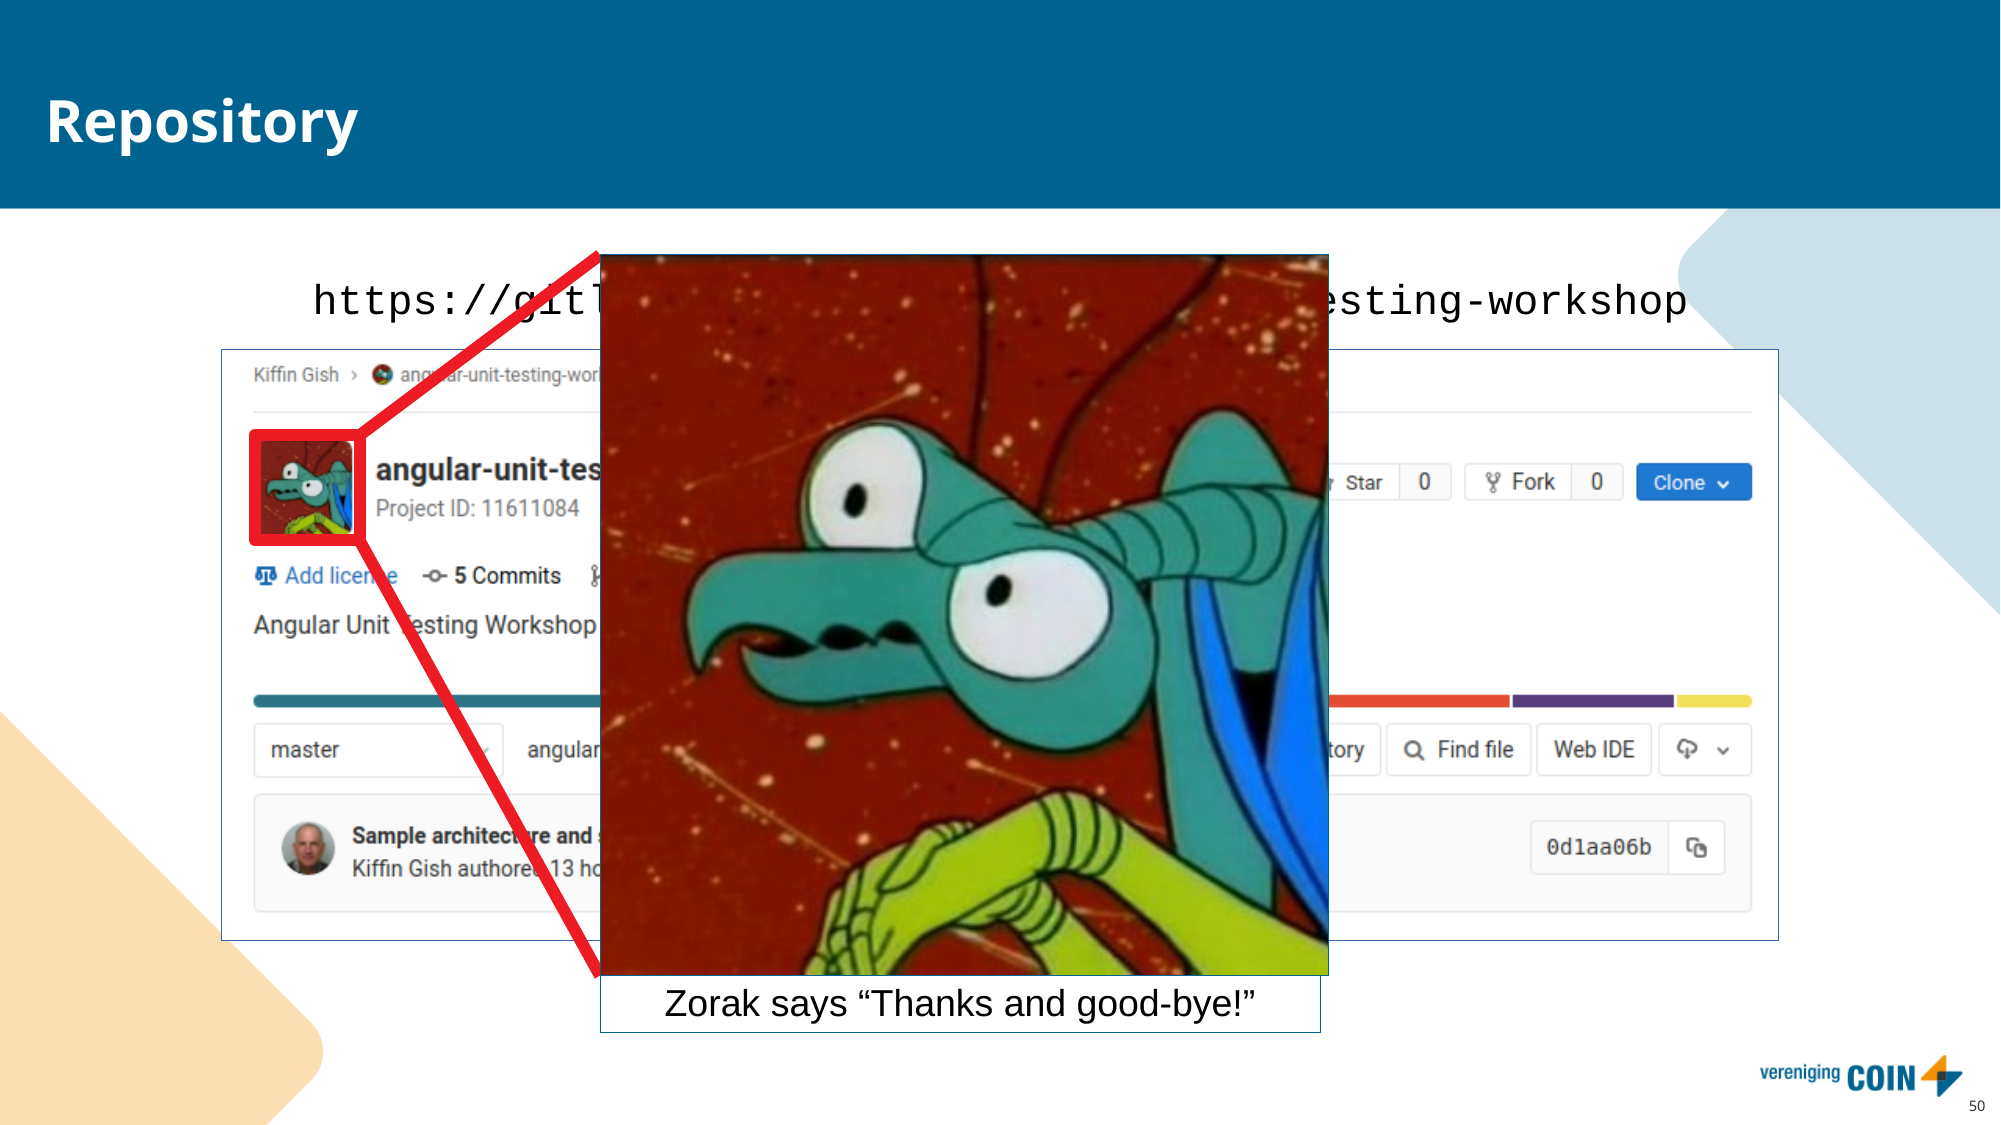

Repository
https://gitlab.com/kiffin/angular-unit-testing-workshop
Zorak says “Thanks and good-bye!”